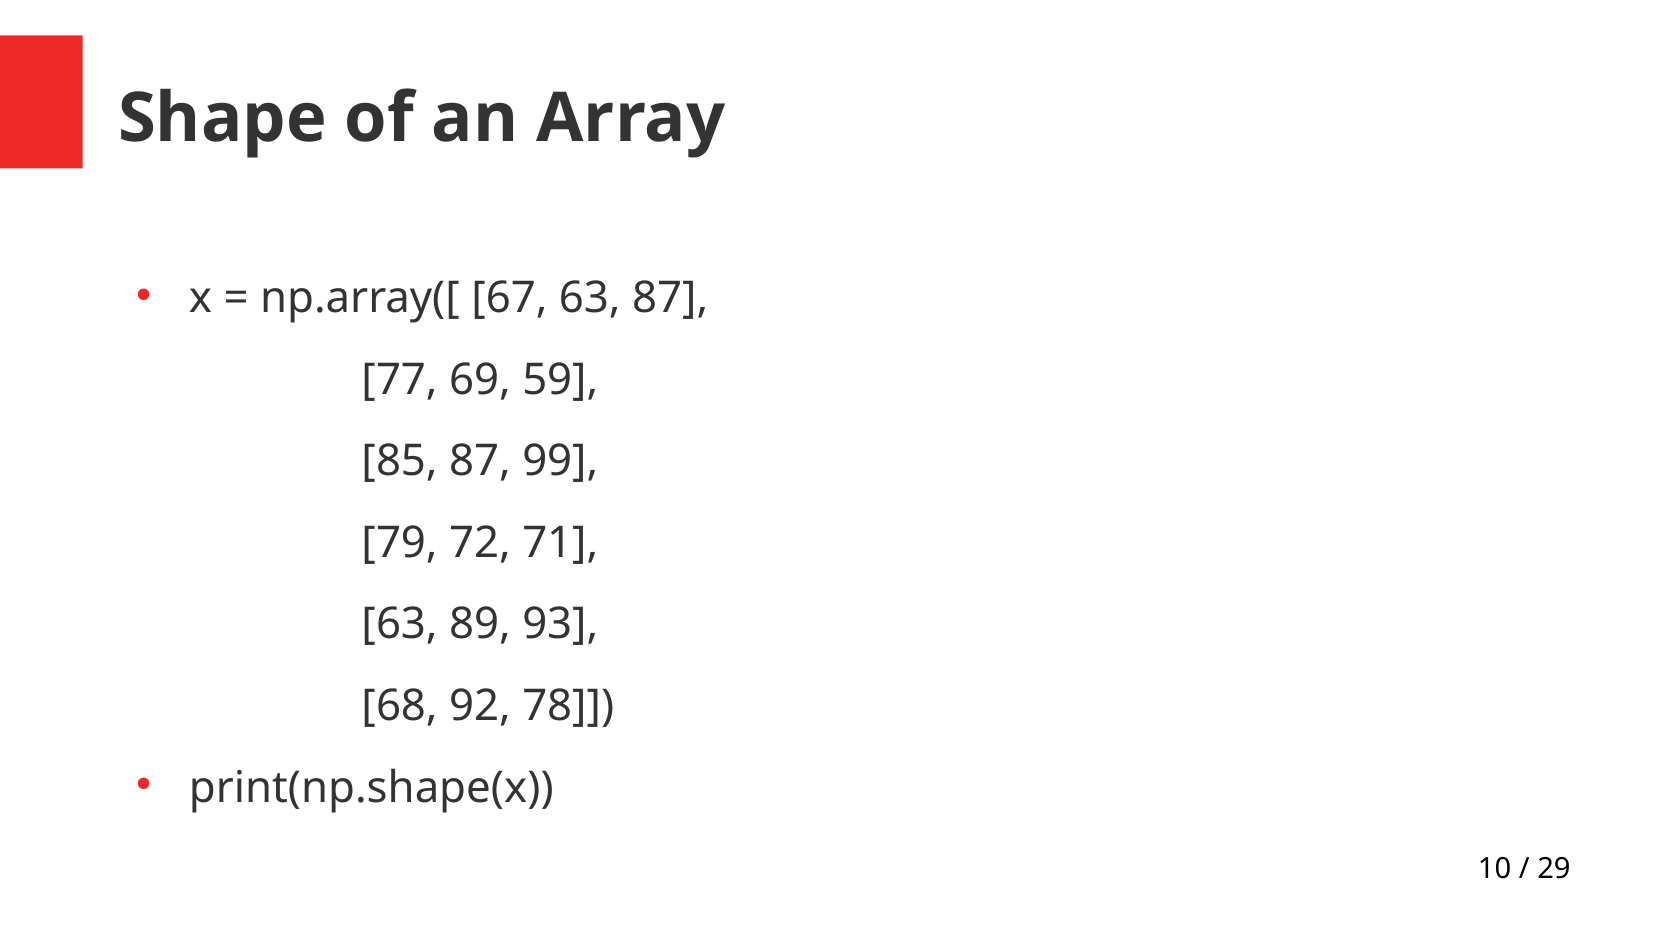

# Shape of an Array
x = np.array([ [67, 63, 87],
 [77, 69, 59],
 [85, 87, 99],
 [79, 72, 71],
 [63, 89, 93],
 [68, 92, 78]])
print(np.shape(x))
10